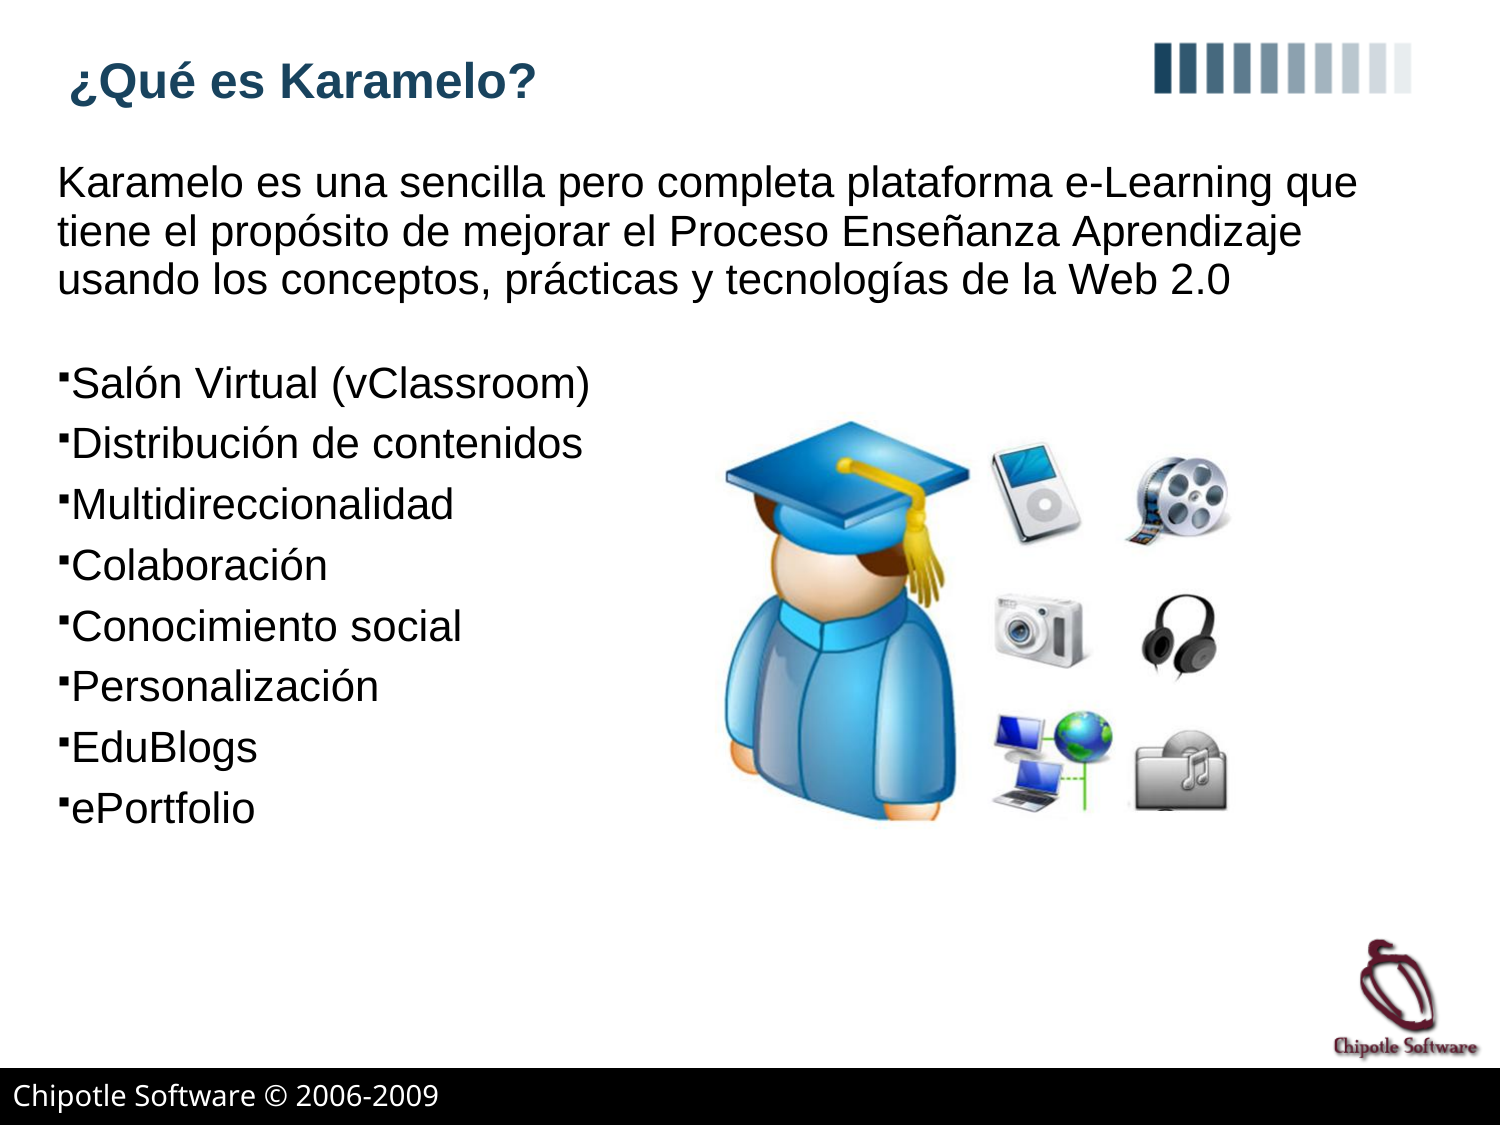

# ¿Qué es Karamelo?
Karamelo es una sencilla pero completa plataforma e-Learning que tiene el propósito de mejorar el Proceso Enseñanza Aprendizaje usando los conceptos, prácticas y tecnologías de la Web 2.0
Salón Virtual (vClassroom)
Distribución de contenidos
Multidireccionalidad
Colaboración
Conocimiento social
Personalización
EduBlogs
ePortfolio